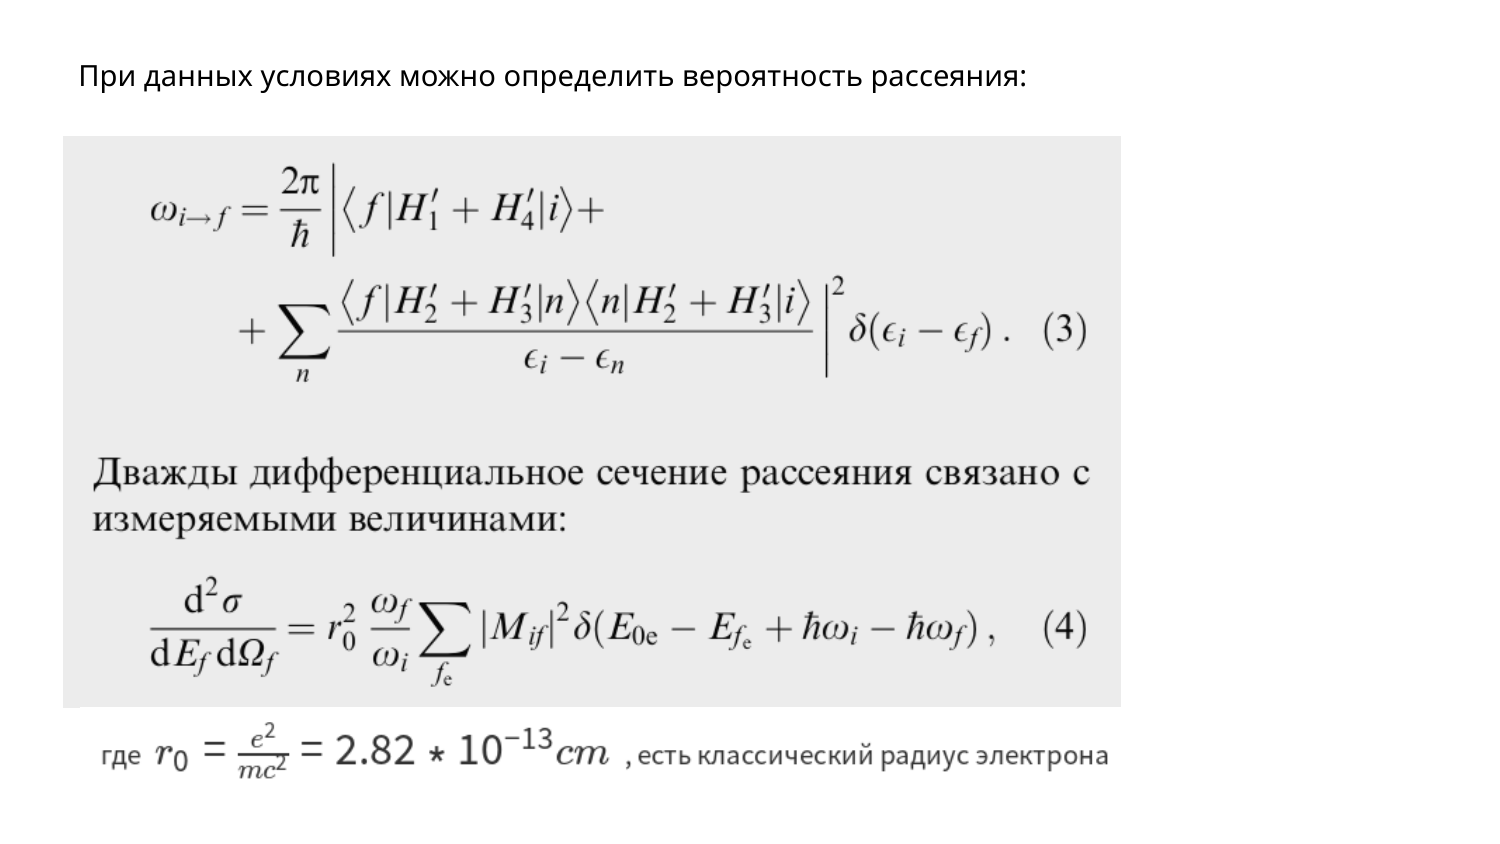

При данных условиях можно определить вероятность рассеяния: